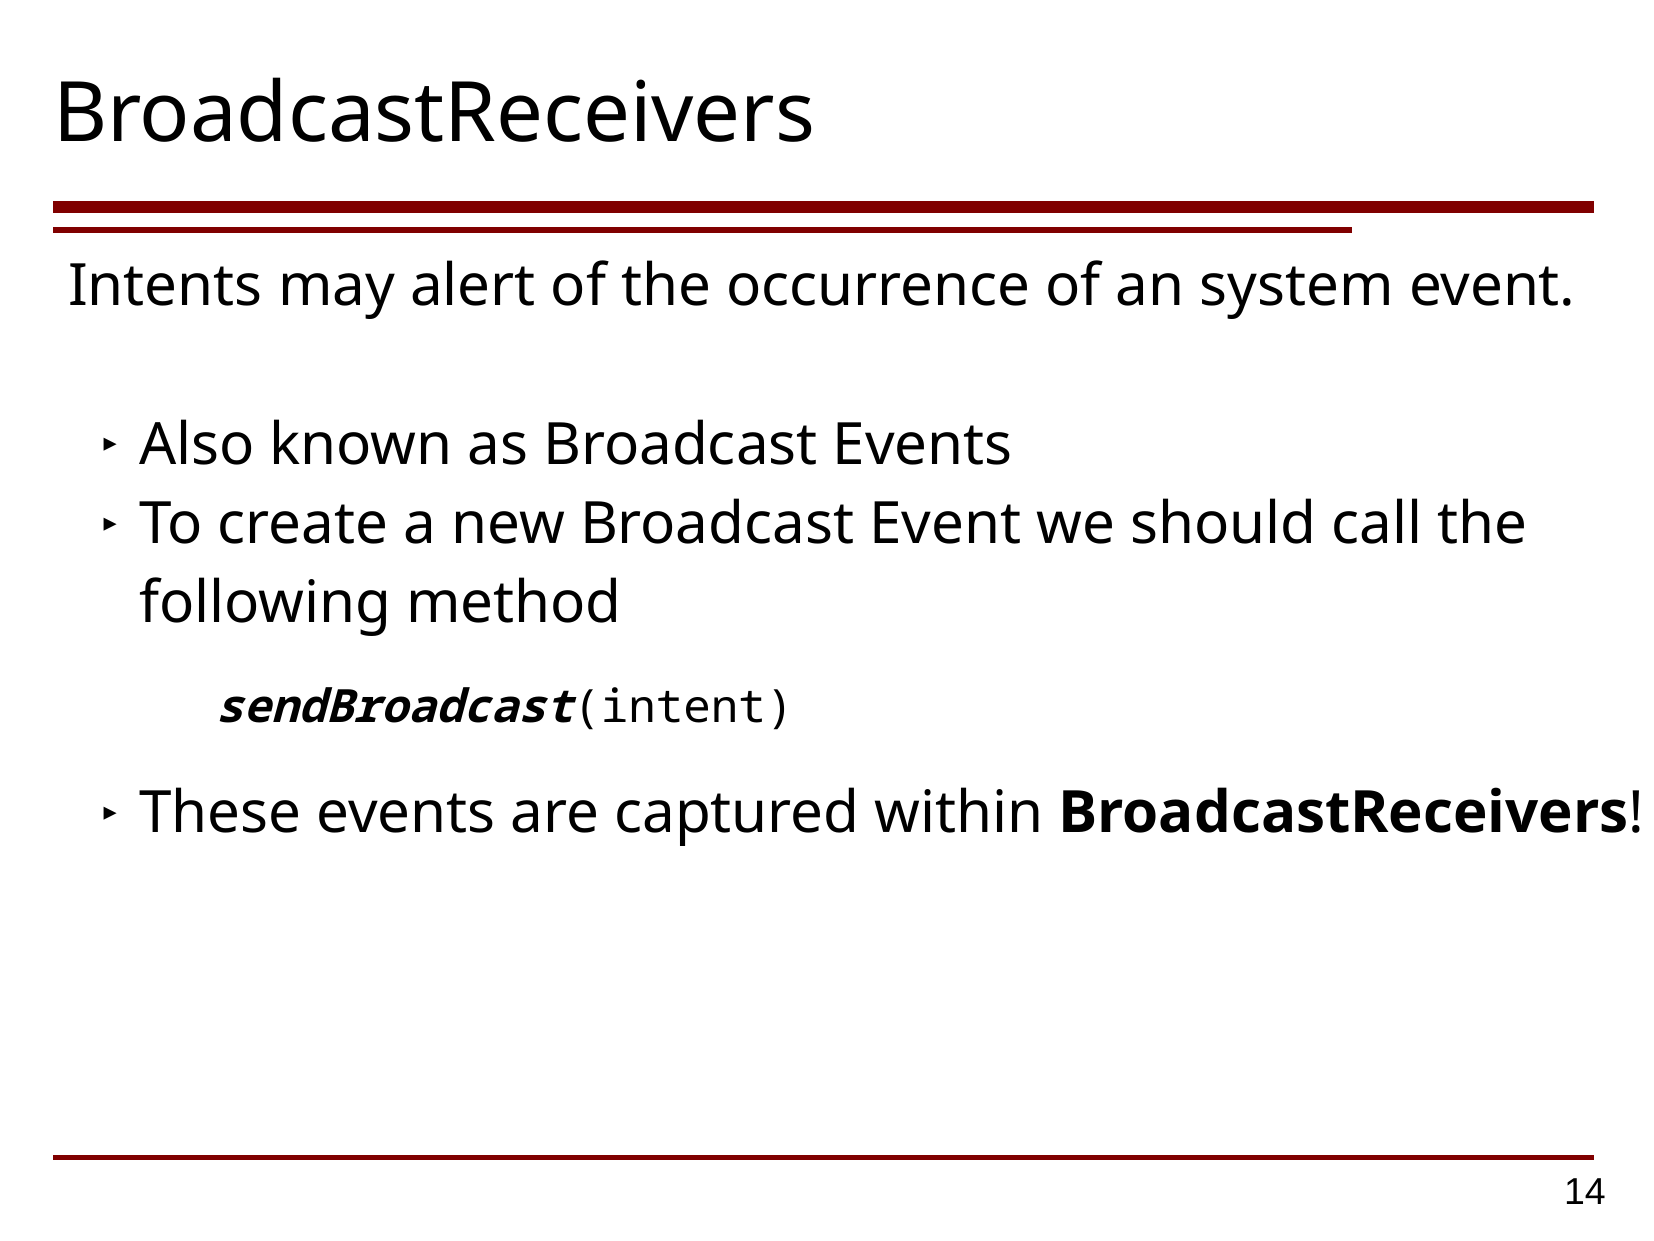

# BroadcastReceivers
Intents may alert of the occurrence of an system event.
Also known as Broadcast Events
To create a new Broadcast Event we should call the
following method
		sendBroadcast(intent)
These events are captured within BroadcastReceivers!